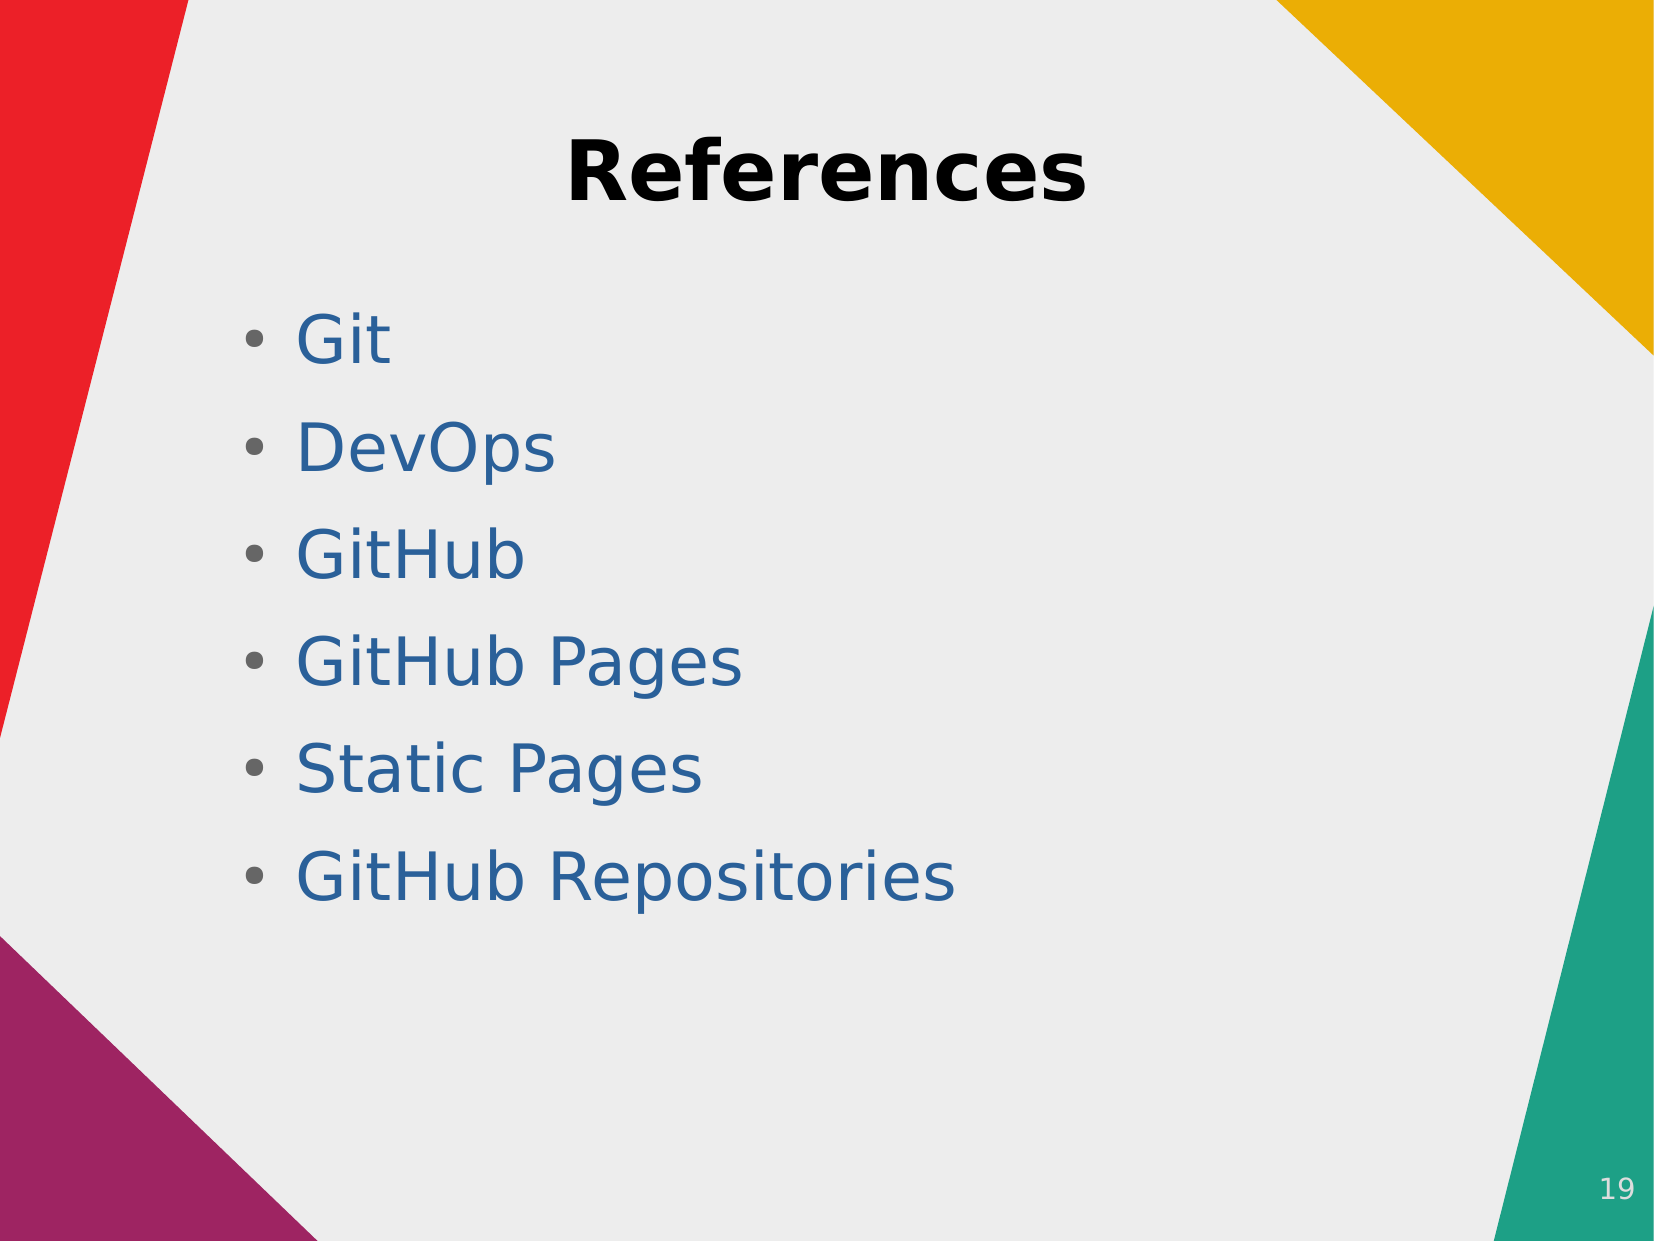

# References
Git
DevOps
GitHub
GitHub Pages
Static Pages
GitHub Repositories
19